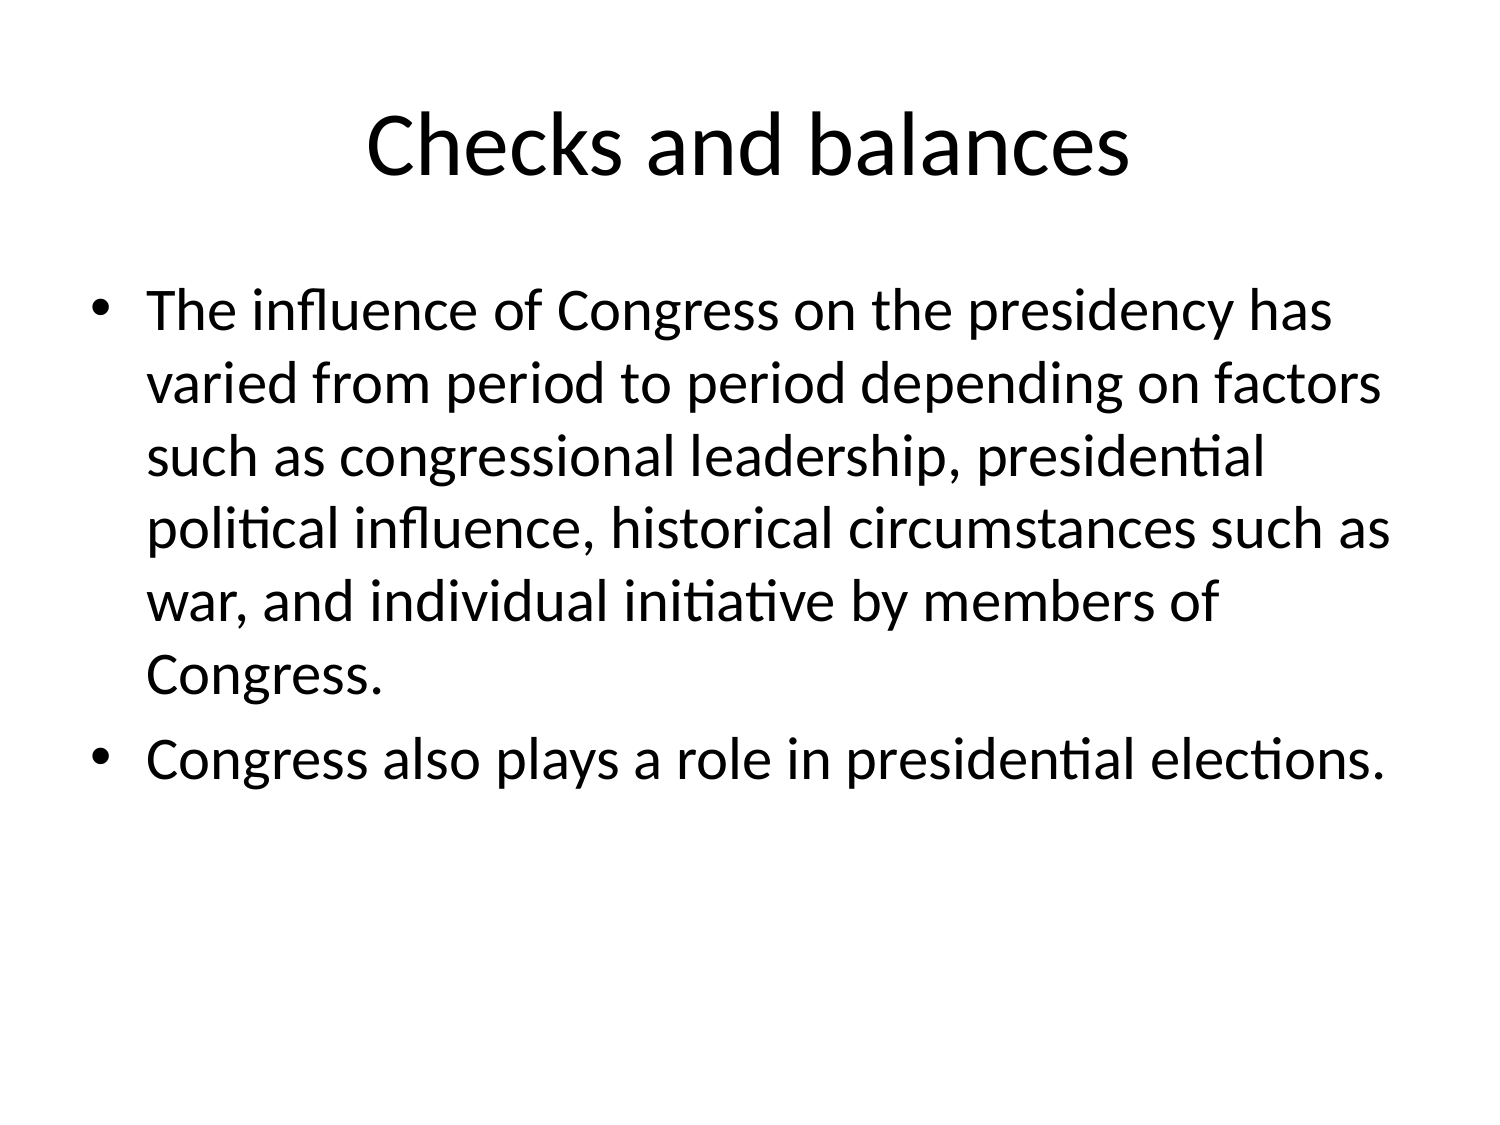

# Checks and balances
The influence of Congress on the presidency has varied from period to period depending on factors such as congressional leadership, presidential political influence, historical circumstances such as war, and individual initiative by members of Congress.
Congress also plays a role in presidential elections.